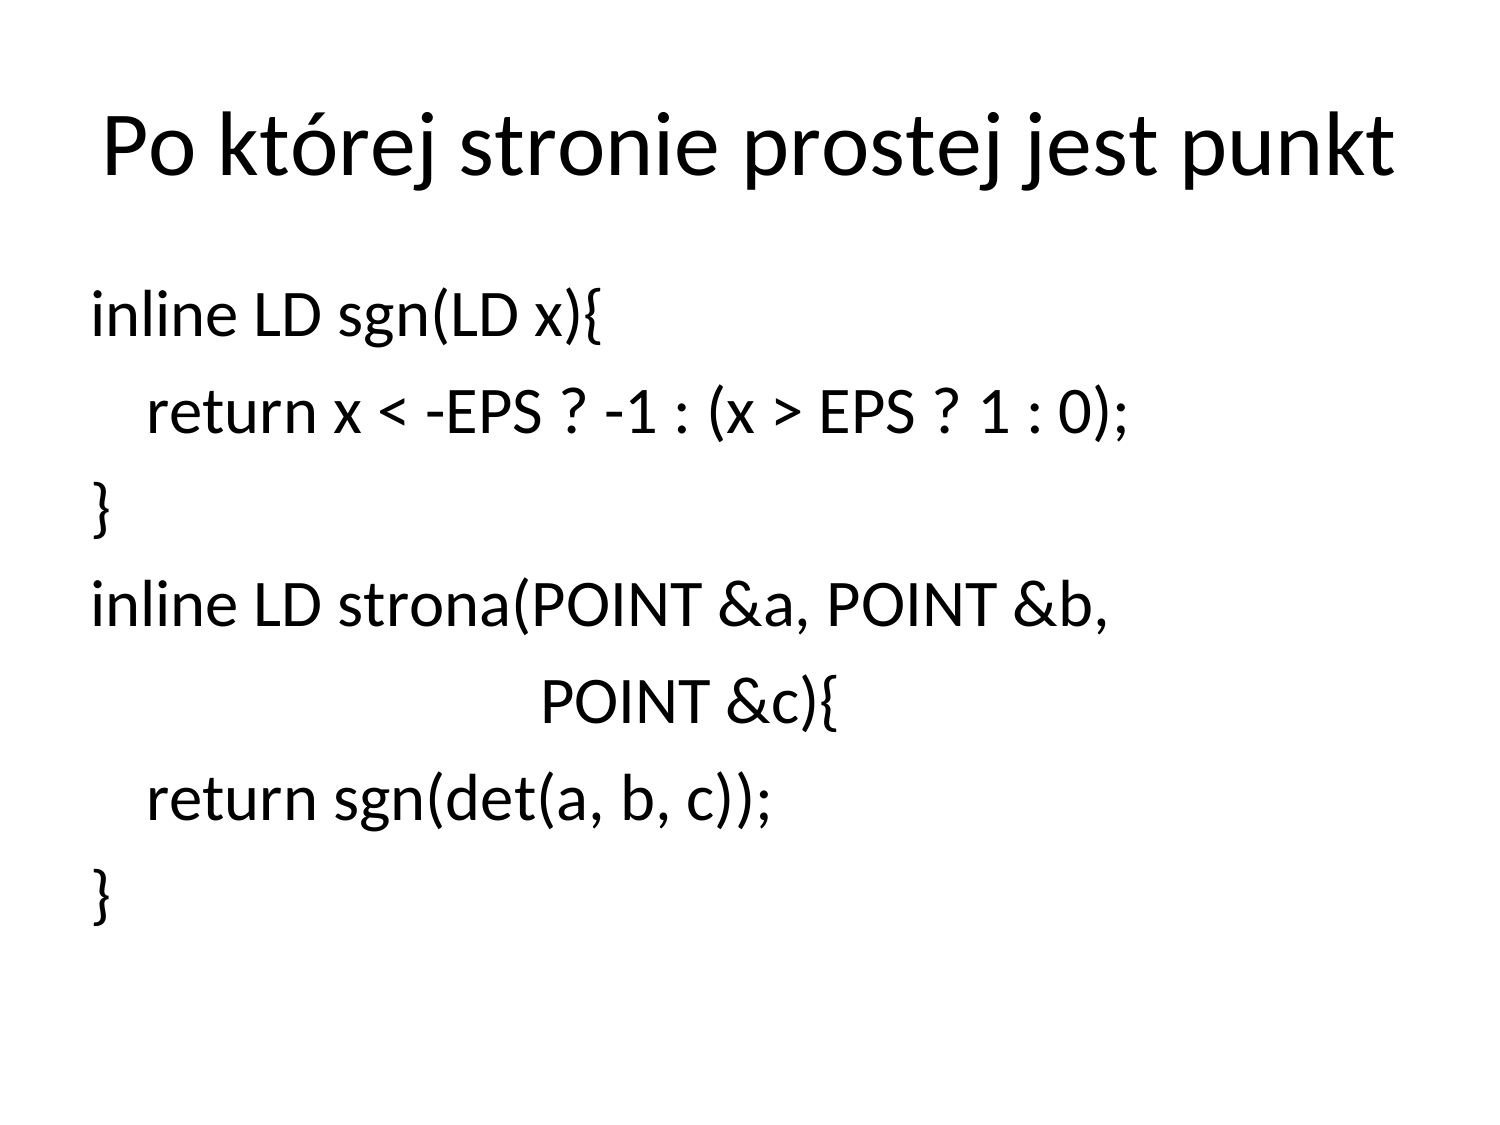

# Po której stronie prostej jest punkt
inline LD sgn(LD x){
	return x < -EPS ? -1 : (x > EPS ? 1 : 0);
}
inline LD strona(POINT &a, POINT &b,
				POINT &c){
	return sgn(det(a, b, c));
}